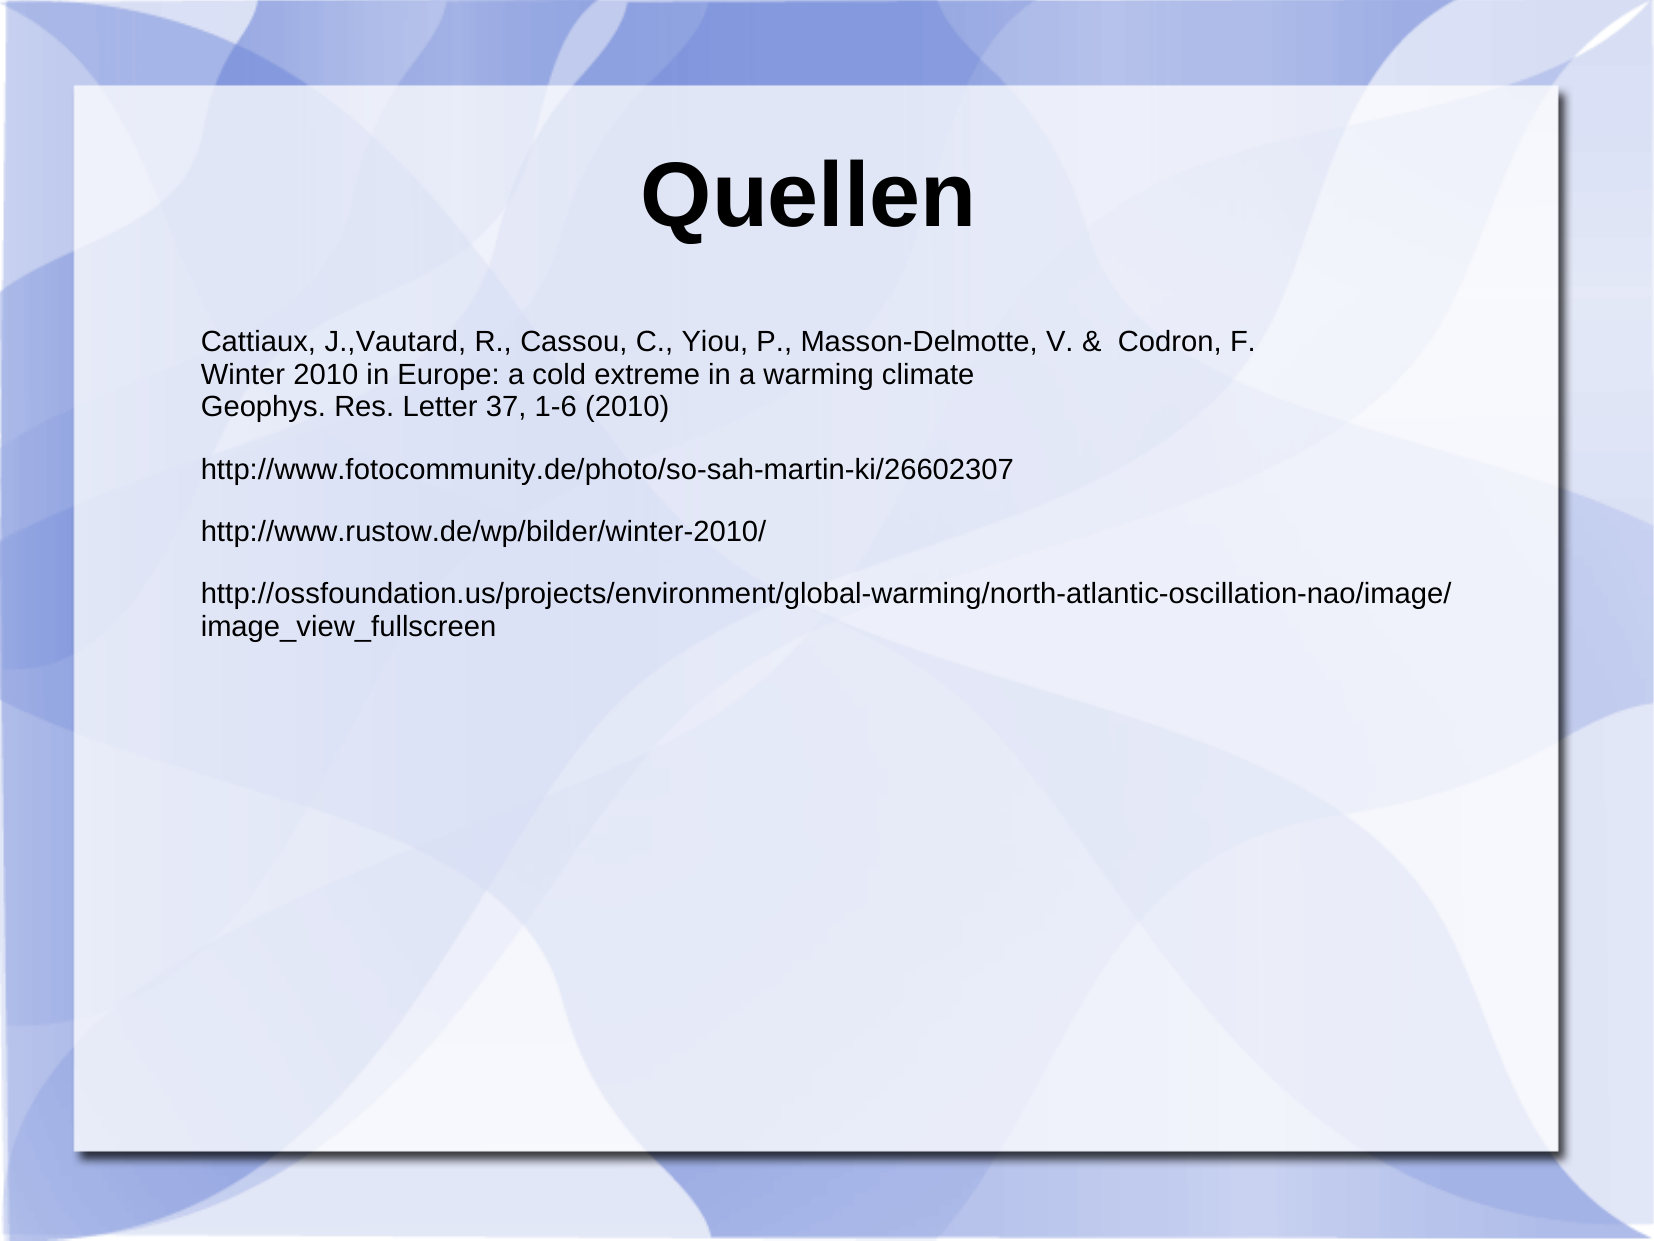

# Quellen
Cattiaux, J.,Vautard, R., Cassou, C., Yiou, P., Masson-Delmotte, V. & Codron, F.
Winter 2010 in Europe: a cold extreme in a warming climate
Geophys. Res. Letter 37, 1-6 (2010)
http://www.fotocommunity.de/photo/so-sah-martin-ki/26602307
http://www.rustow.de/wp/bilder/winter-2010/
http://ossfoundation.us/projects/environment/global-warming/north-atlantic-oscillation-nao/image/image_view_fullscreen